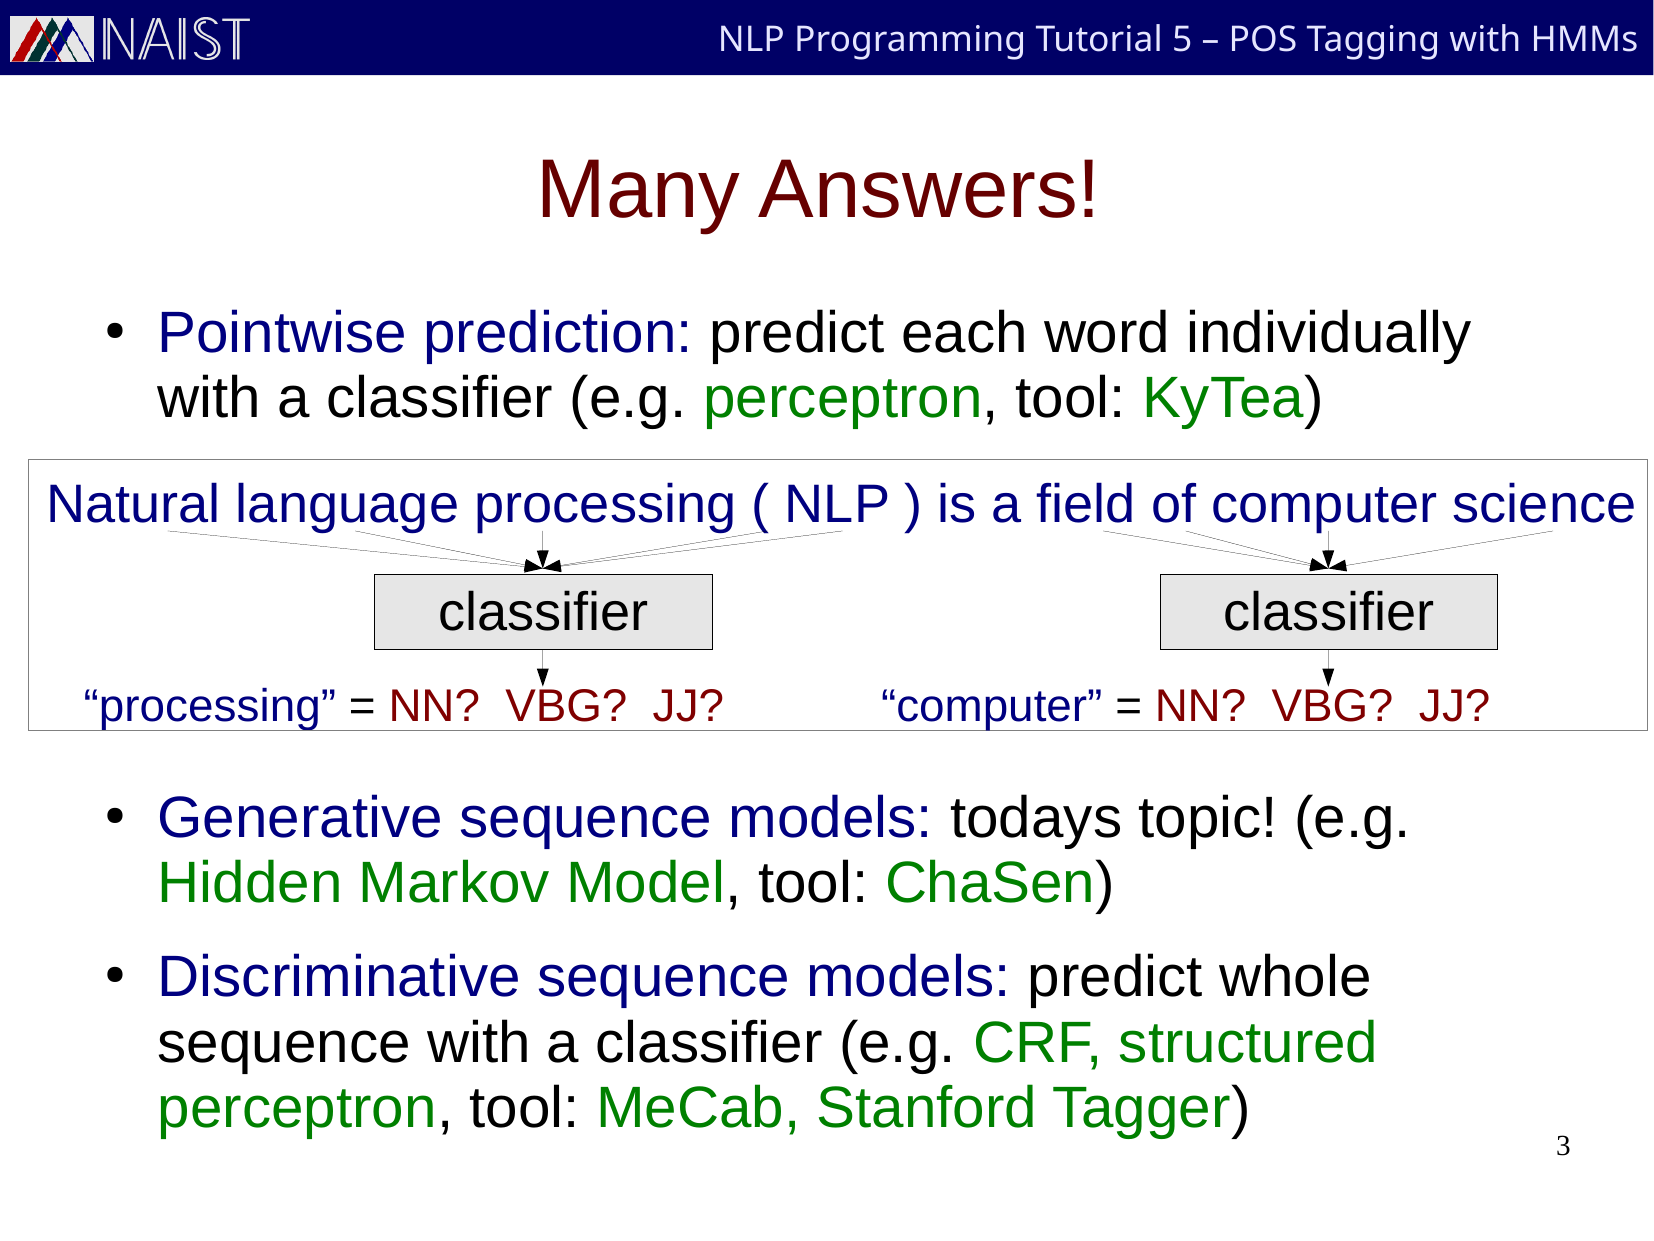

# Many Answers!
Pointwise prediction: predict each word individually with a classifier (e.g. perceptron, tool: KyTea)
Generative sequence models: todays topic! (e.g. Hidden Markov Model, tool: ChaSen)
Discriminative sequence models: predict whole sequence with a classifier (e.g. CRF, structured perceptron, tool: MeCab, Stanford Tagger)
Natural language processing ( NLP ) is a field of computer science
classifier
classifier
“processing” = NN? VBG? JJ?
“computer” = NN? VBG? JJ?
3